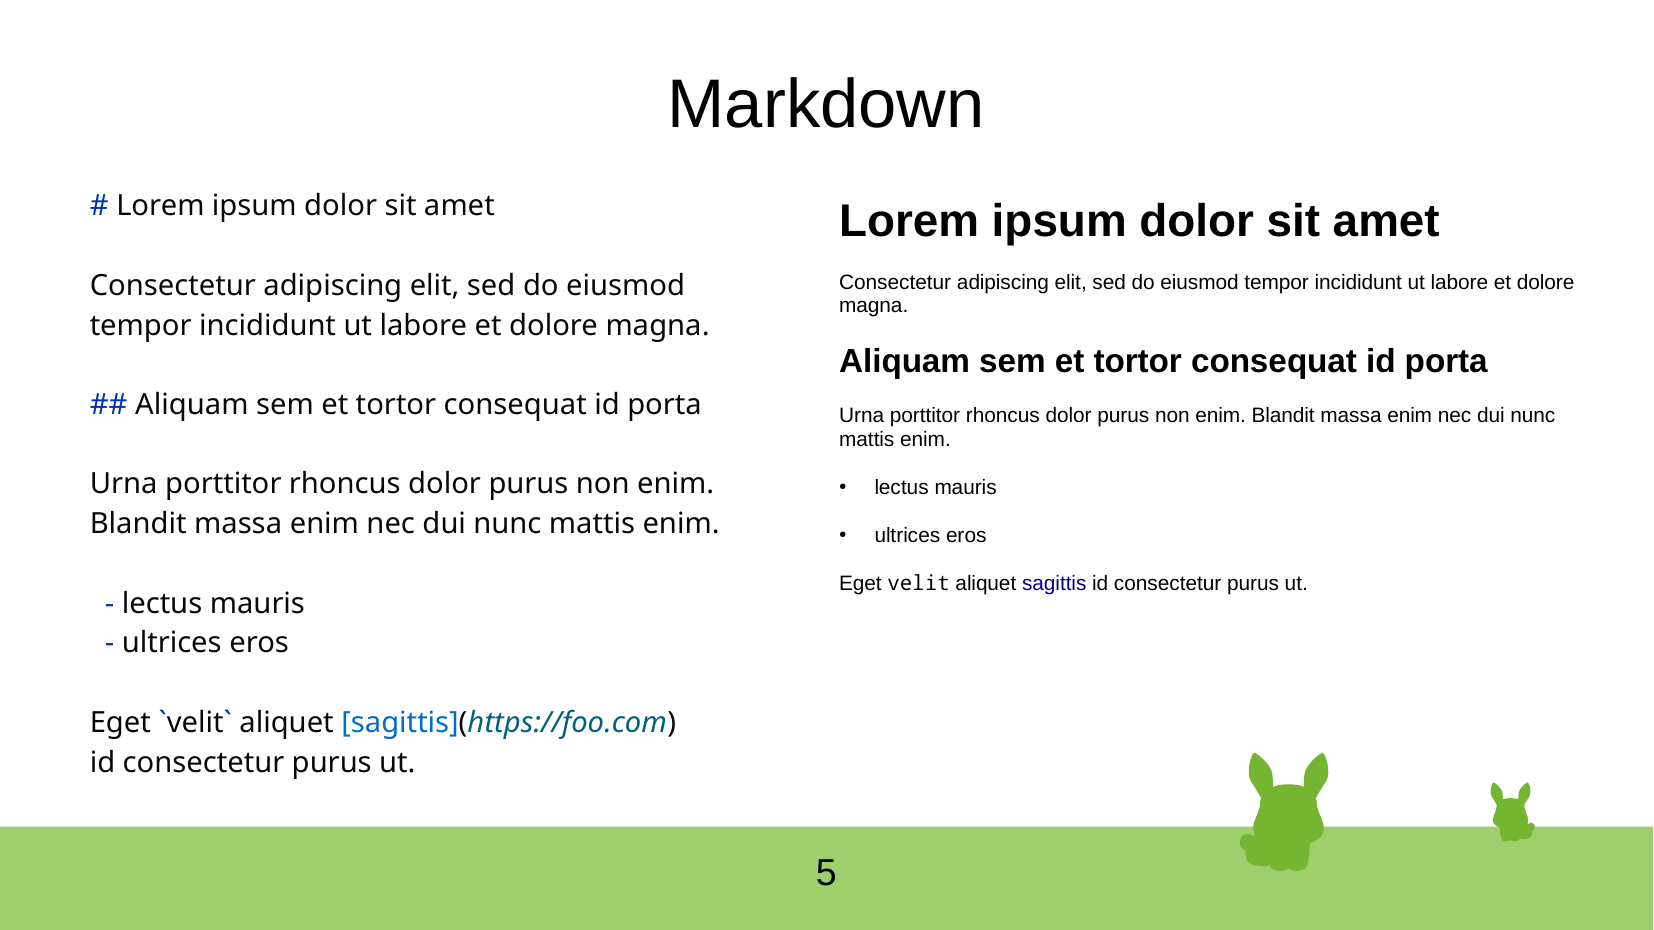

# Markdown
# Lorem ipsum dolor sit amet Consectetur adipiscing elit, sed do eiusmod tempor incididunt ut labore et dolore magna. ## Aliquam sem et tortor consequat id porta Urna porttitor rhoncus dolor purus non enim. Blandit massa enim nec dui nunc mattis enim. - lectus mauris - ultrices eros Eget `velit` aliquet [sagittis](https://foo.com) id consectetur purus ut.
Lorem ipsum dolor sit amet
Consectetur adipiscing elit, sed do eiusmod tempor incididunt ut labore et dolore magna.
Aliquam sem et tortor consequat id porta
Urna porttitor rhoncus dolor purus non enim. Blandit massa enim nec dui nunc mattis enim.
lectus mauris
ultrices eros
Eget velit aliquet sagittis id consectetur purus ut.